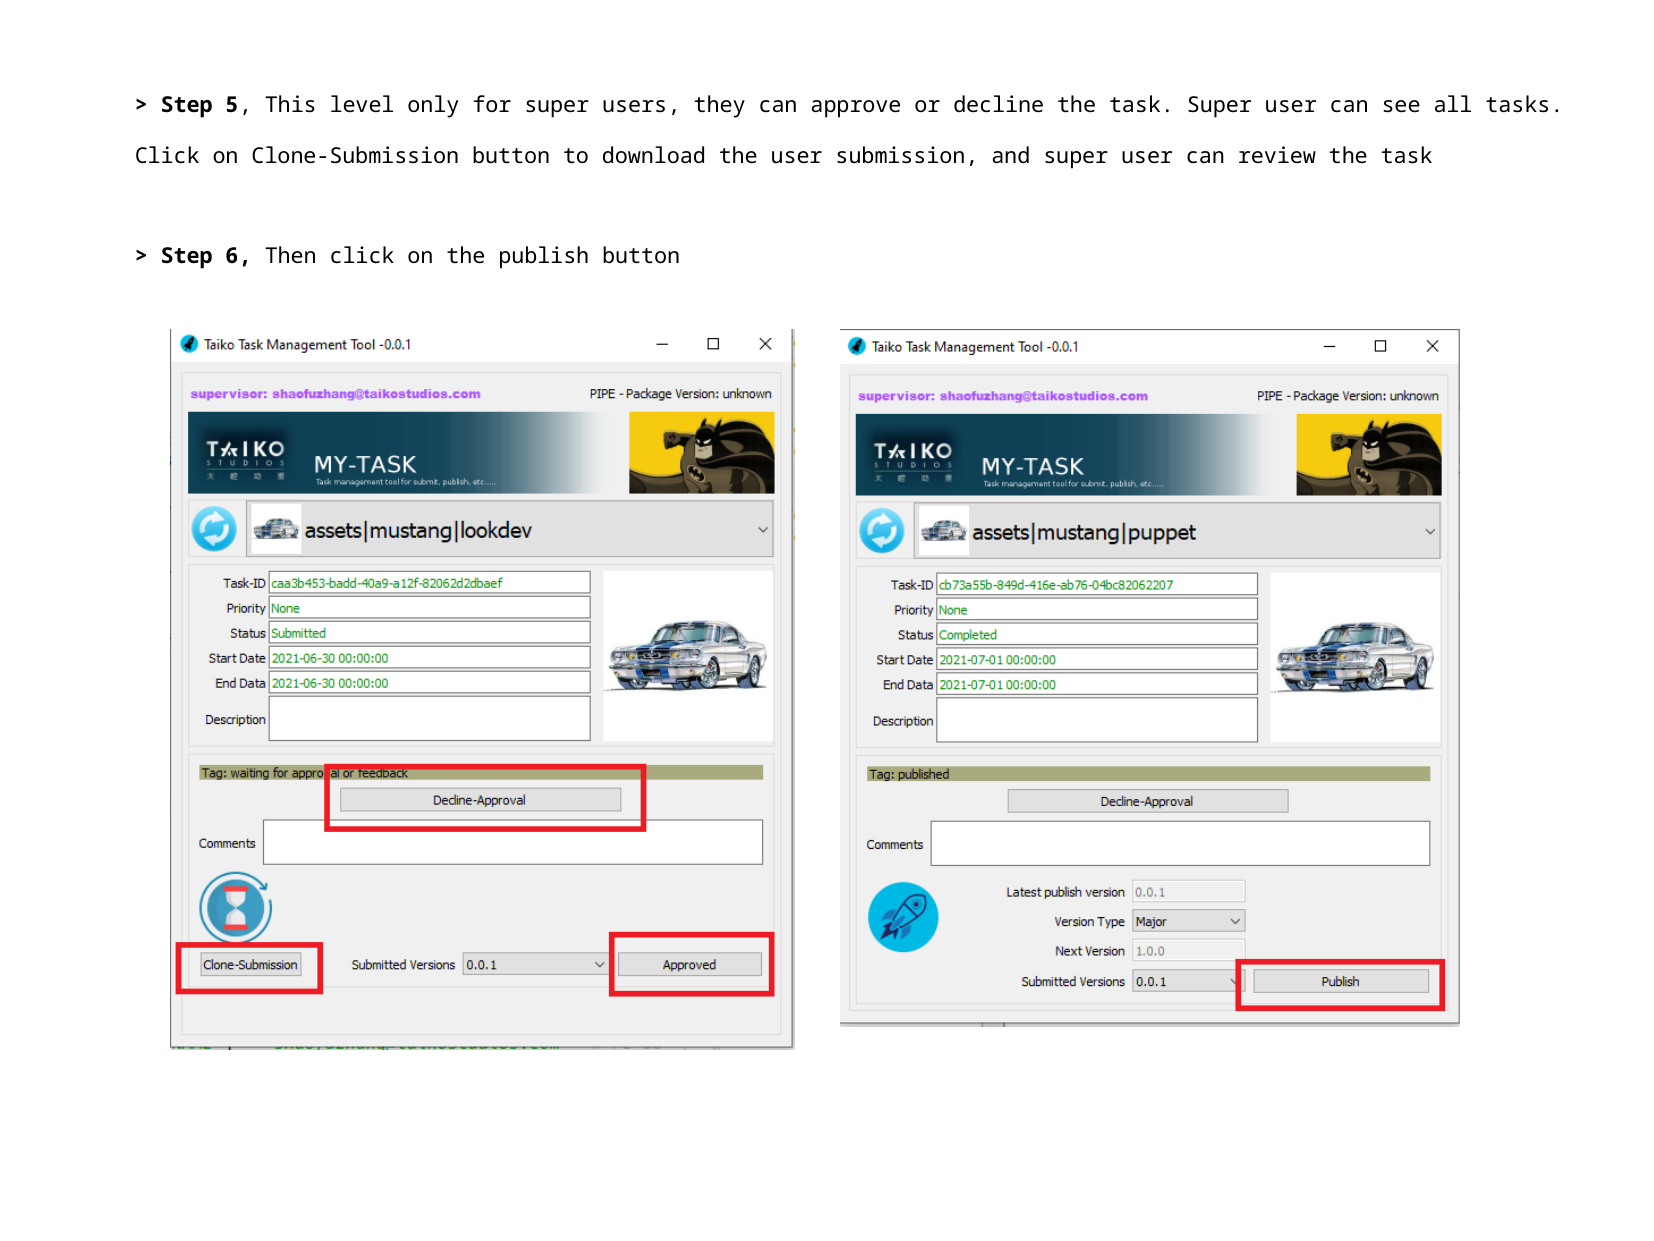

> Step 5, This level only for super users, they can approve or decline the task. Super user can see all tasks.
Click on Clone-Submission button to download the user submission, and super user can review the task
> Step 6, Then click on the publish button